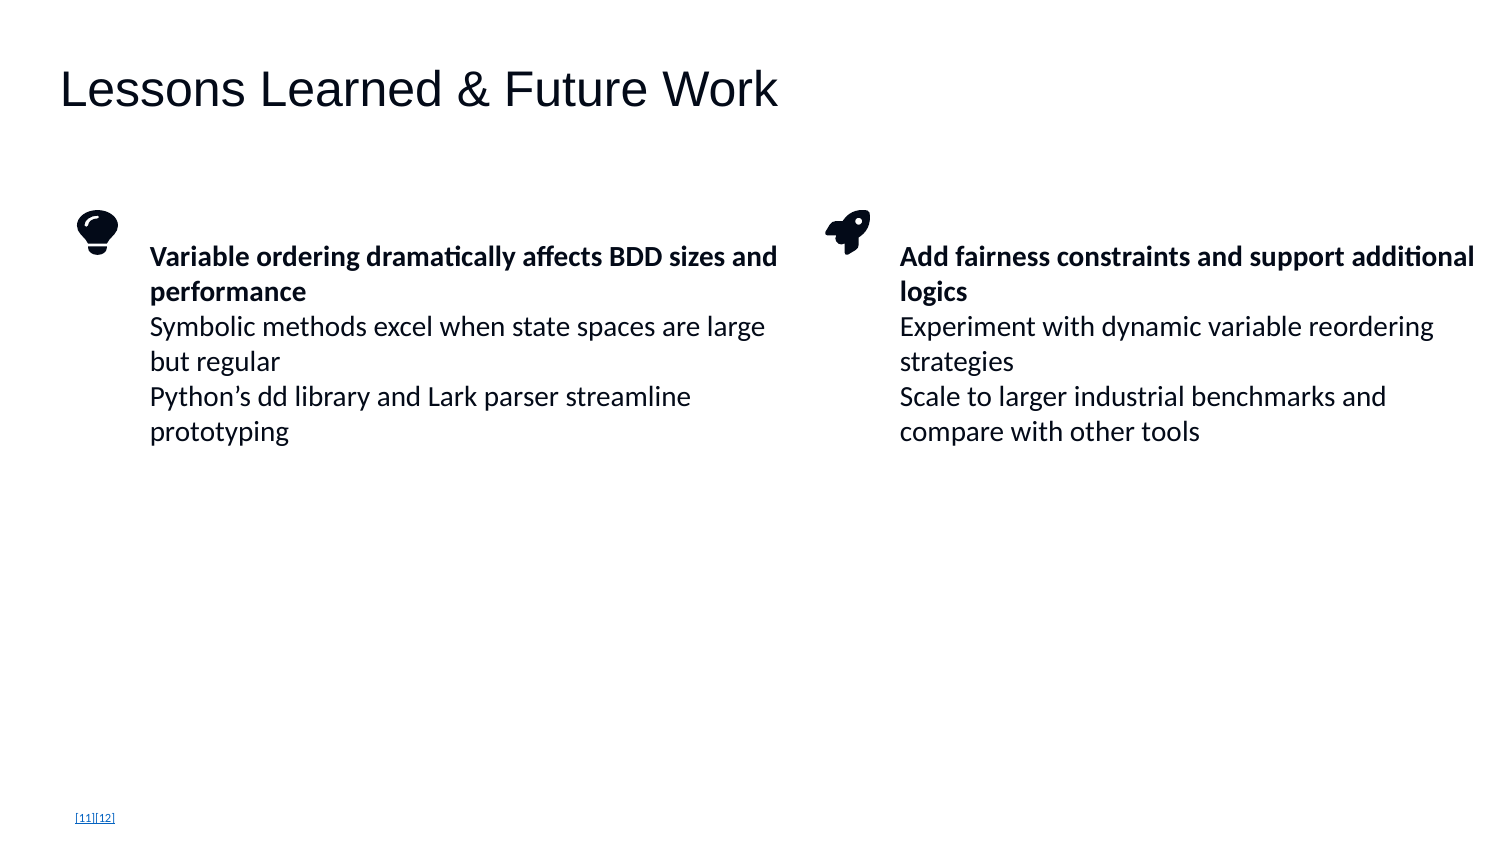

Lessons Learned & Future Work
Variable ordering dramatically affects BDD sizes and performance
Symbolic methods excel when state spaces are large but regular
Python’s dd library and Lark parser streamline prototyping
Add fairness constraints and support additional logics
Experiment with dynamic variable reordering strategies
Scale to larger industrial benchmarks and compare with other tools
[11][12]